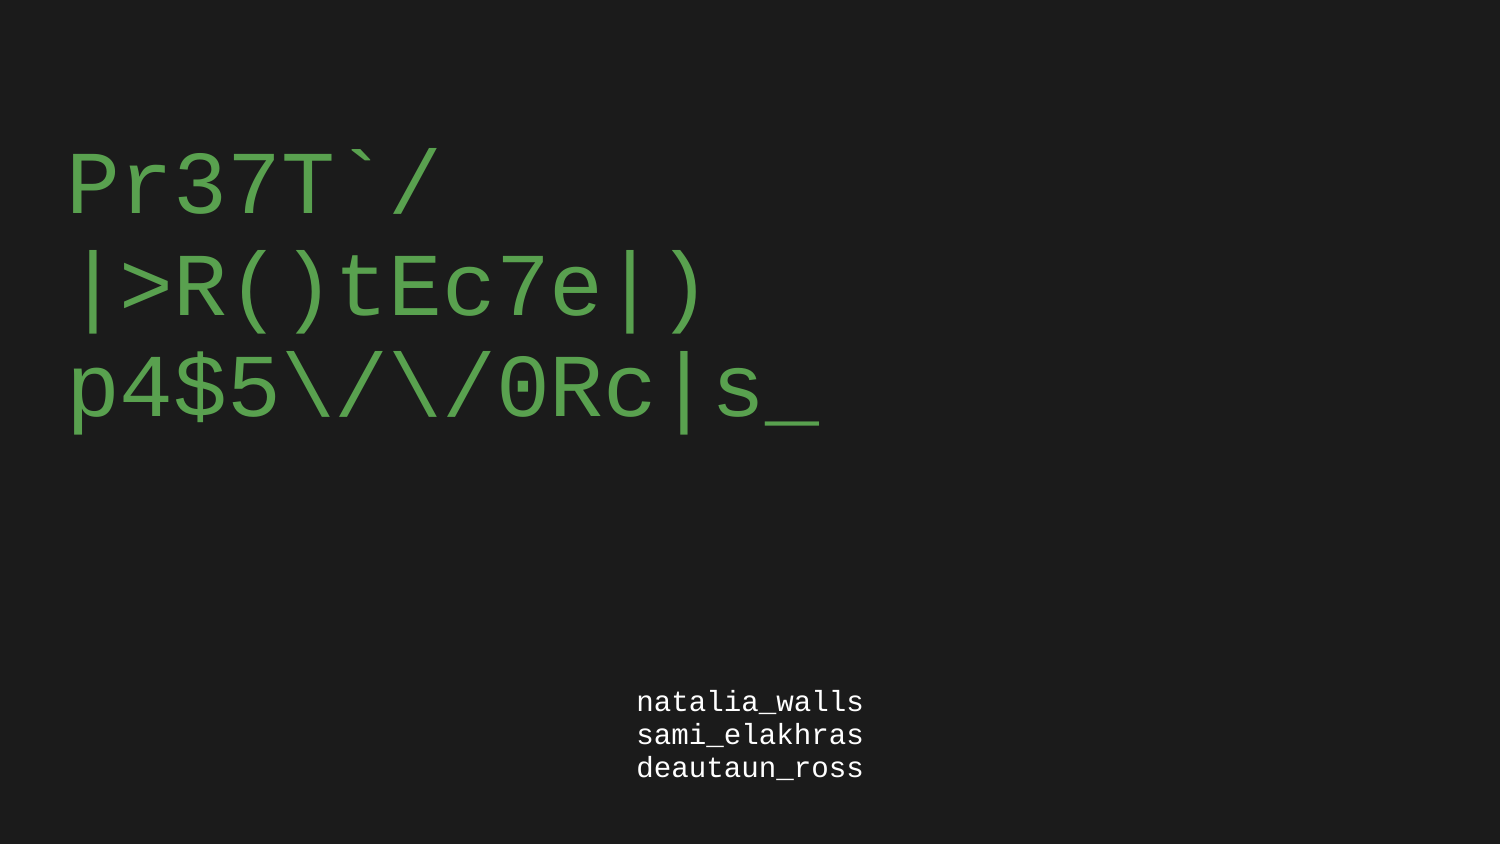

# Pr37T`/ |>R()tEc7e|) p4$5\/\/0Rc|s_
natalia_walls
sami_elakhras
deautaun_ross